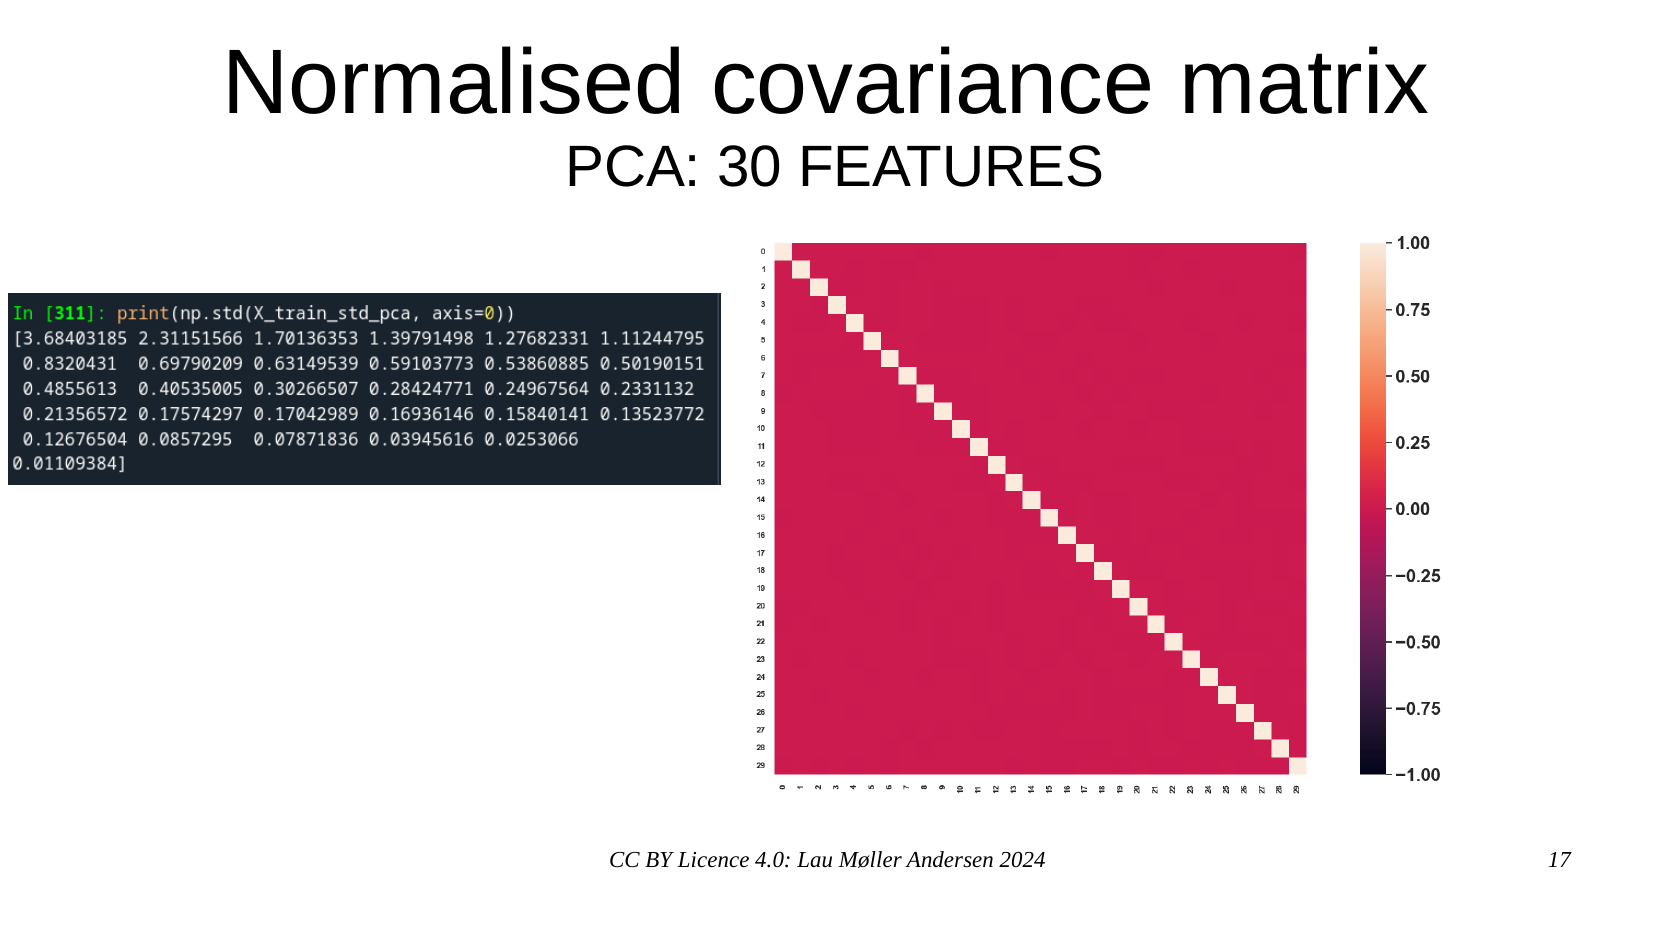

# Normalised covariance matrix PCA: 30 FEATURES
CC BY Licence 4.0: Lau Møller Andersen 2024
17